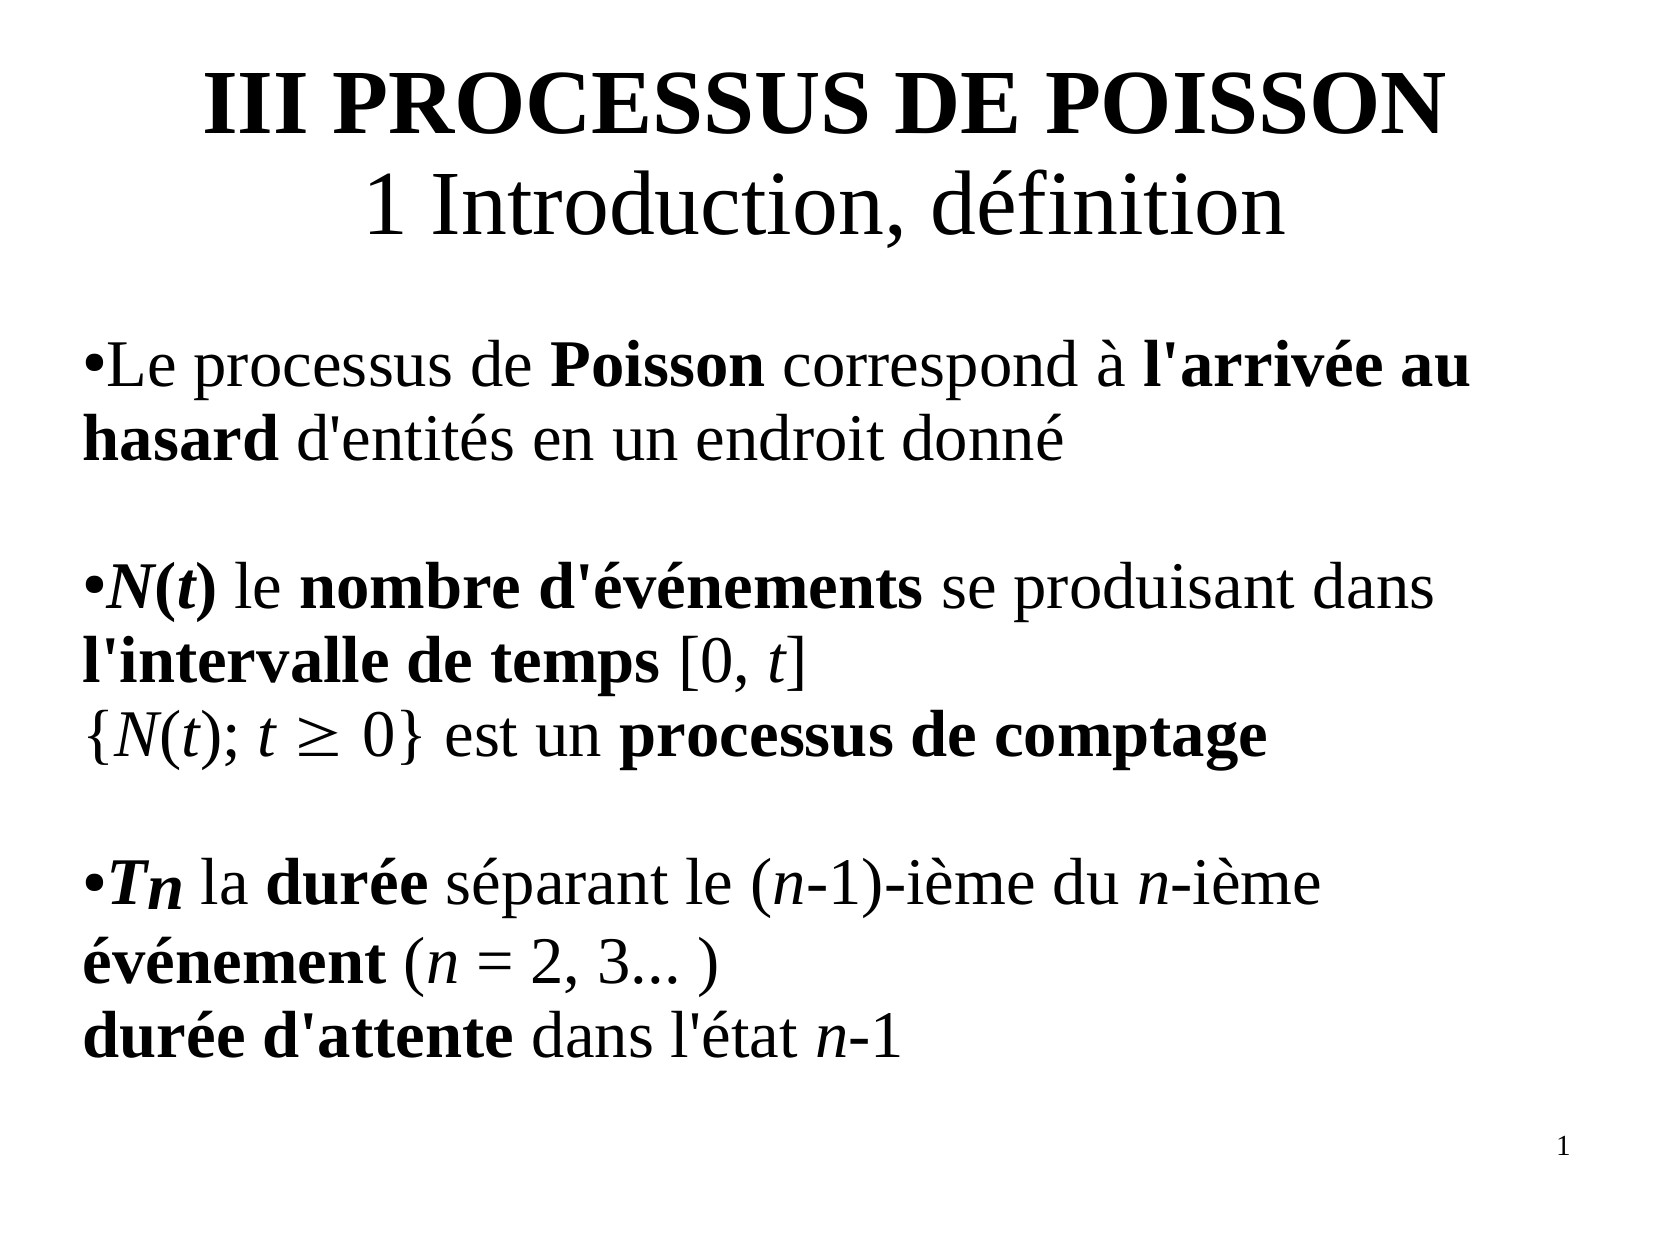

# III PROCESSUS DE POISSON 1 Introduction, définition
Le processus de Poisson correspond à l'arrivée au hasard d'entités en un endroit donné
N(t) le nombre d'événements se produisant dans l'intervalle de temps [0, t]
{N(t); t  0} est un processus de comptage
Tn la durée séparant le (n-1)-ième du n-ième événement (n = 2, 3... )
durée d'attente dans l'état n-1
1